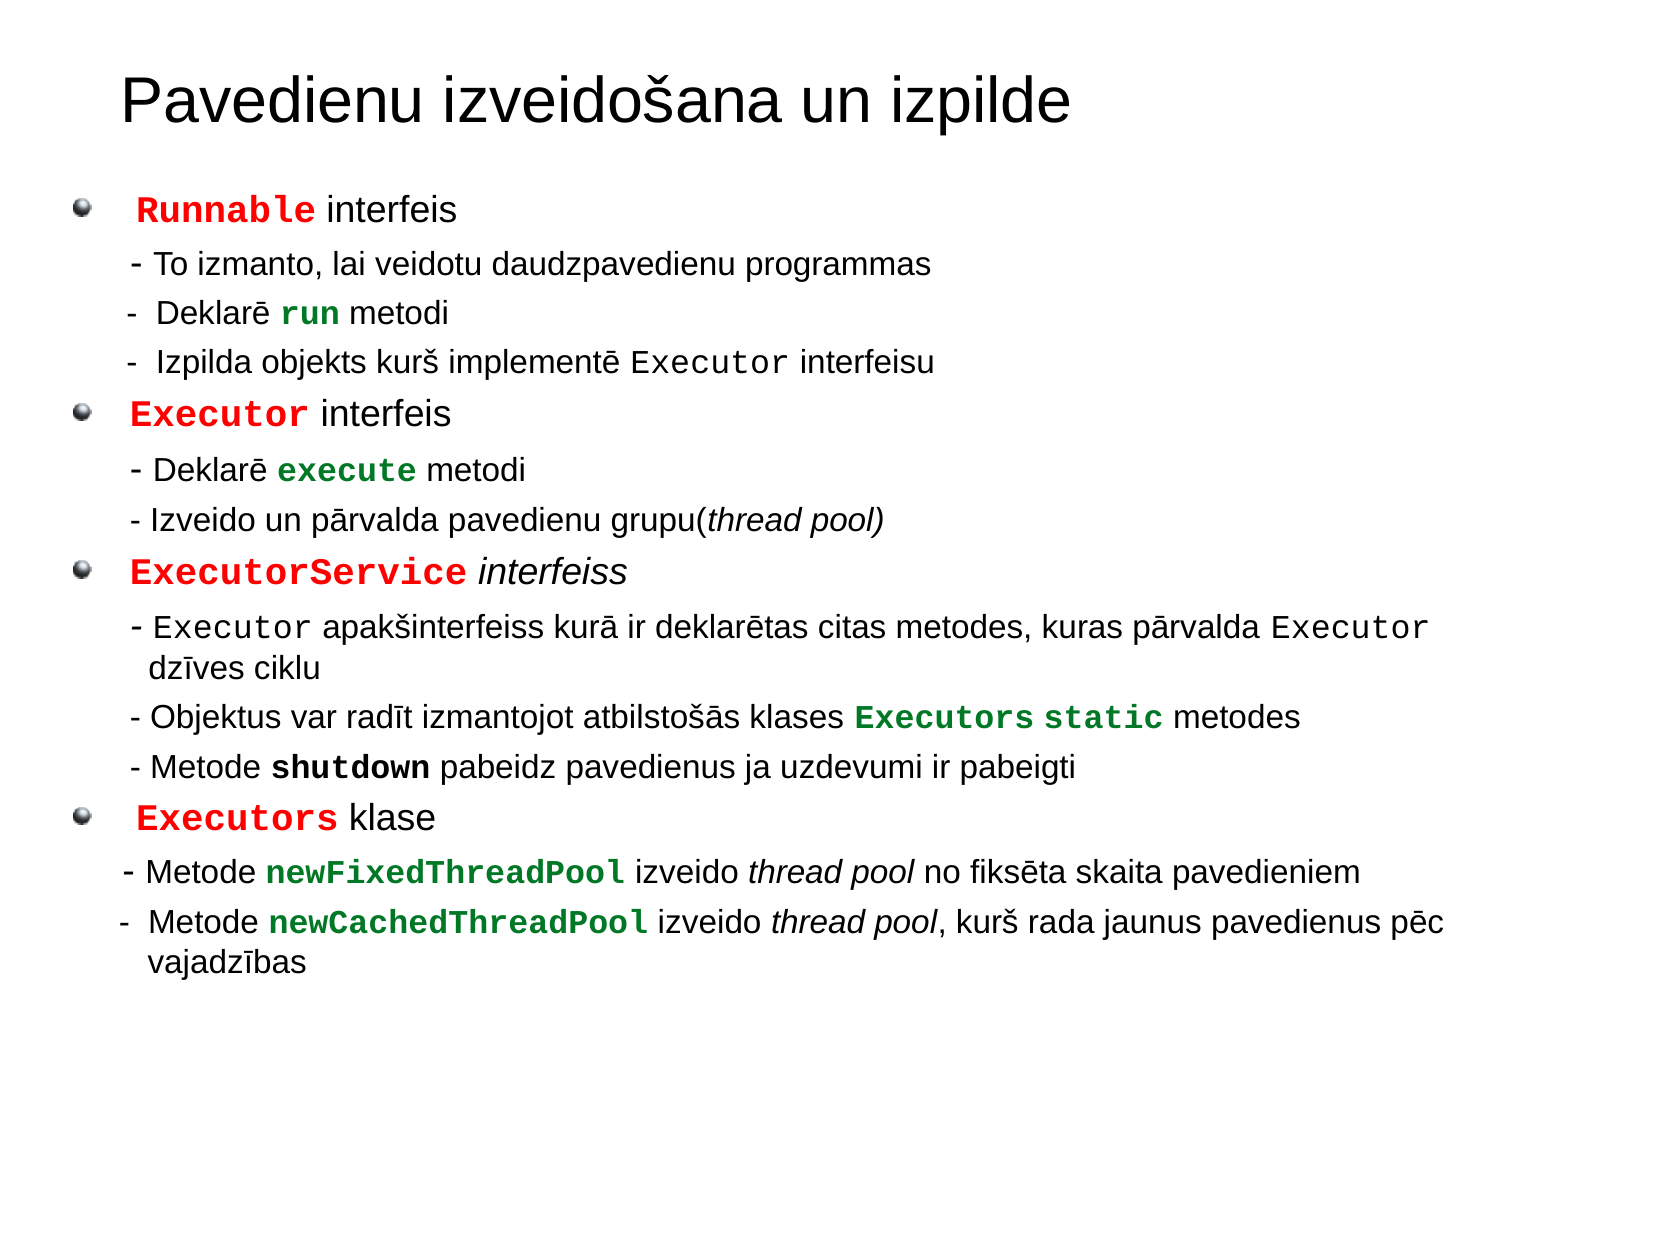

# Pavedienu izveidošana un izpilde
 Runnable interfeis
 - To izmanto, lai veidotu daudzpavedienu programmas
 - Deklarē run metodi
 - Izpilda objekts kurš implementē Executor interfeisu
Executor interfeis
- Deklarē execute metodi
- Izveido un pārvalda pavedienu grupu(thread pool)
ExecutorService interfeiss
- Executor apakšinterfeiss kurā ir deklarētas citas metodes, kuras pārvalda Executor dzīves ciklu
- Objektus var radīt izmantojot atbilstošās klases Executors static metodes
- Metode shutdown pabeidz pavedienus ja uzdevumi ir pabeigti
 Executors klase
 - Metode newFixedThreadPool izveido thread pool no fiksēta skaita pavedieniem
 - Metode newCachedThreadPool izveido thread pool, kurš rada jaunus pavedienus pēc vajadzības